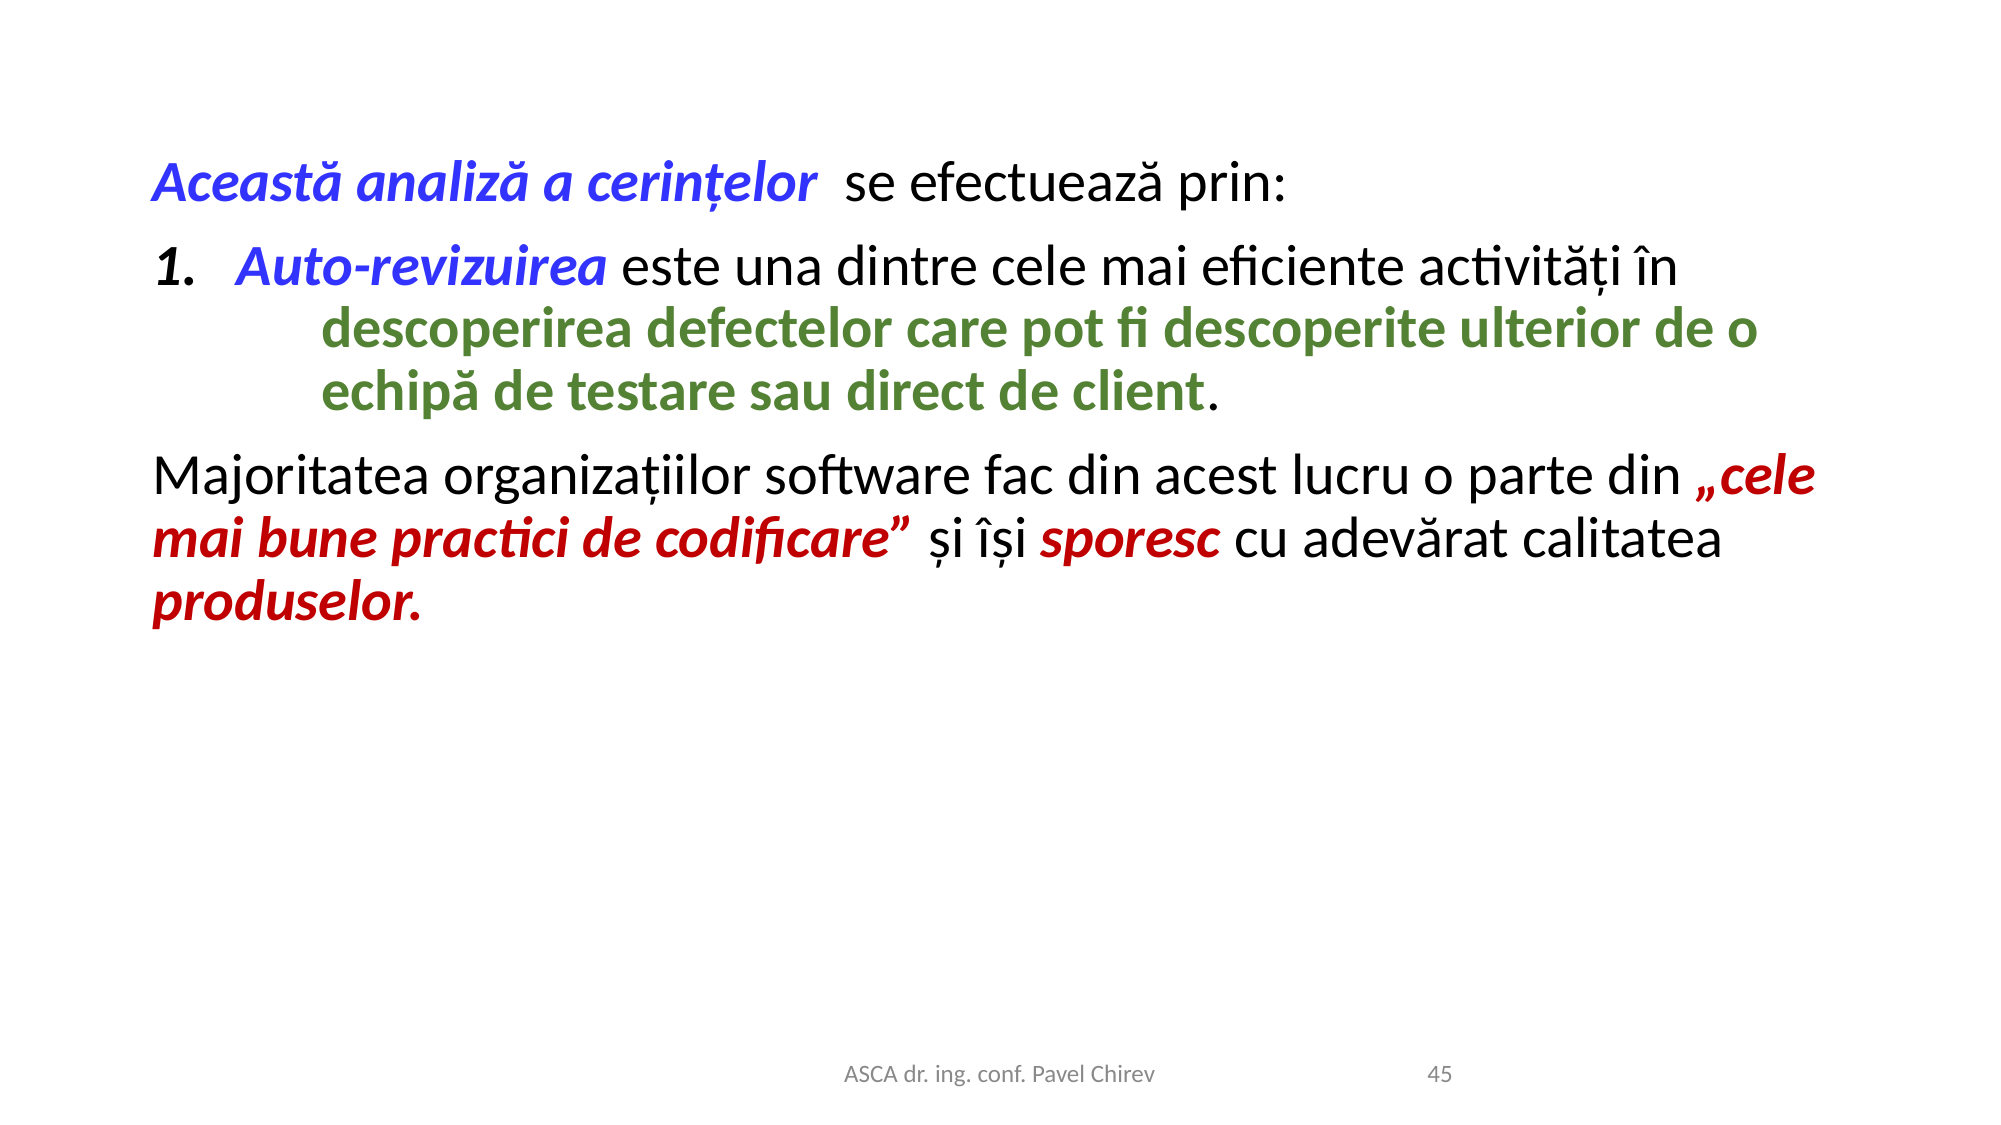

# Această analiză a cerințelor se efectuează prin:
Auto-revizuirea este una dintre cele mai eficiente activități în descoperirea defectelor care pot fi descoperite ulterior de o echipă de testare sau direct de client.
Majoritatea organizațiilor software fac din acest lucru o parte din „cele mai bune practici de codificare” și își sporesc cu adevărat calitatea produselor.
ASCA dr. ing. conf. Pavel Chirev